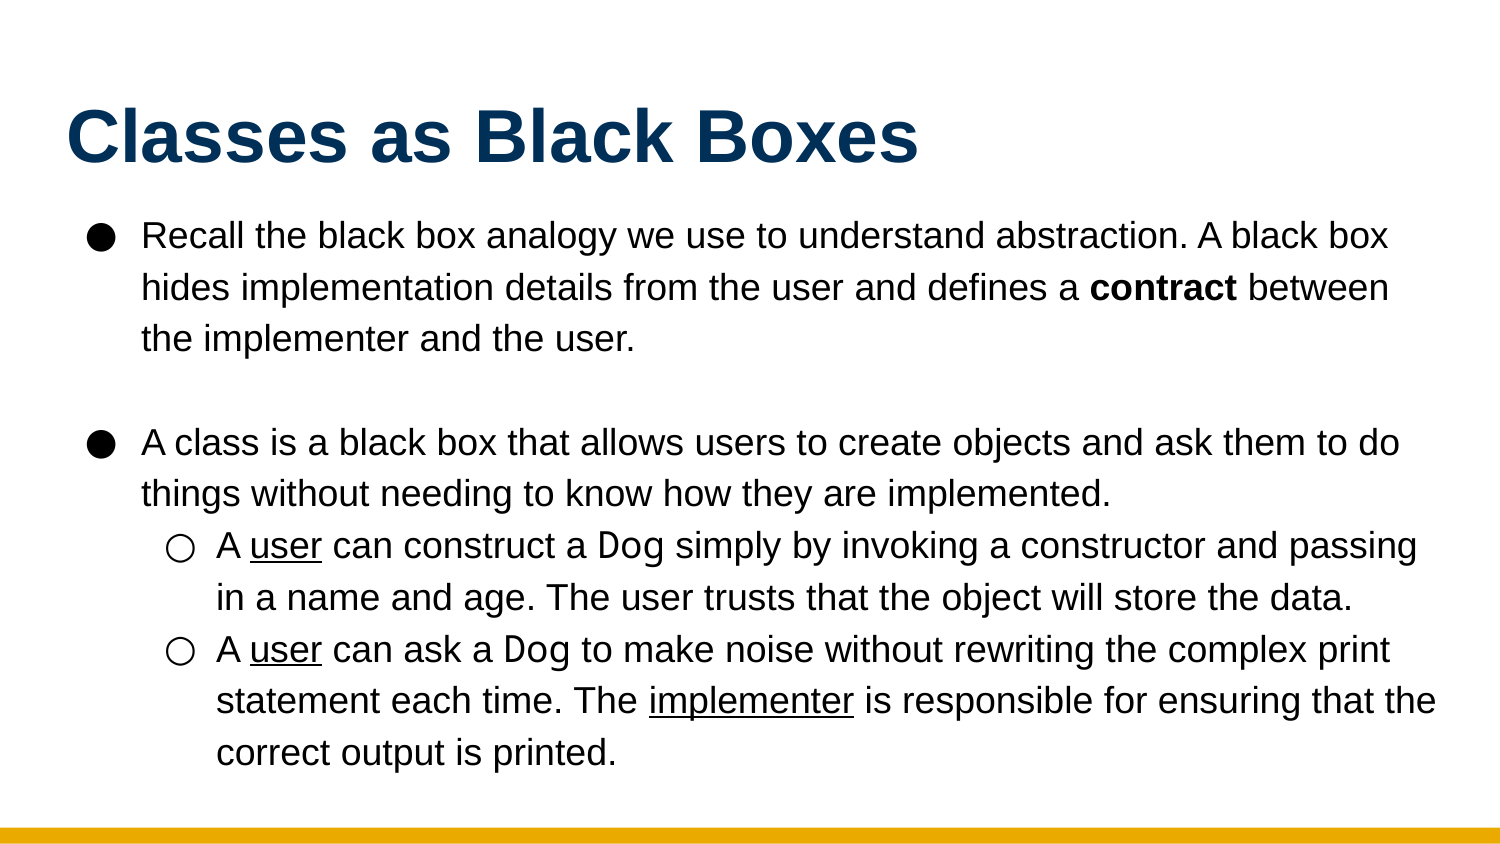

# Classes as Black Boxes
Recall the black box analogy we use to understand abstraction. A black box hides implementation details from the user and defines a contract between the implementer and the user.
A class is a black box that allows users to create objects and ask them to do things without needing to know how they are implemented.
A user can construct a Dog simply by invoking a constructor and passing in a name and age. The user trusts that the object will store the data.
A user can ask a Dog to make noise without rewriting the complex print statement each time. The implementer is responsible for ensuring that the correct output is printed.